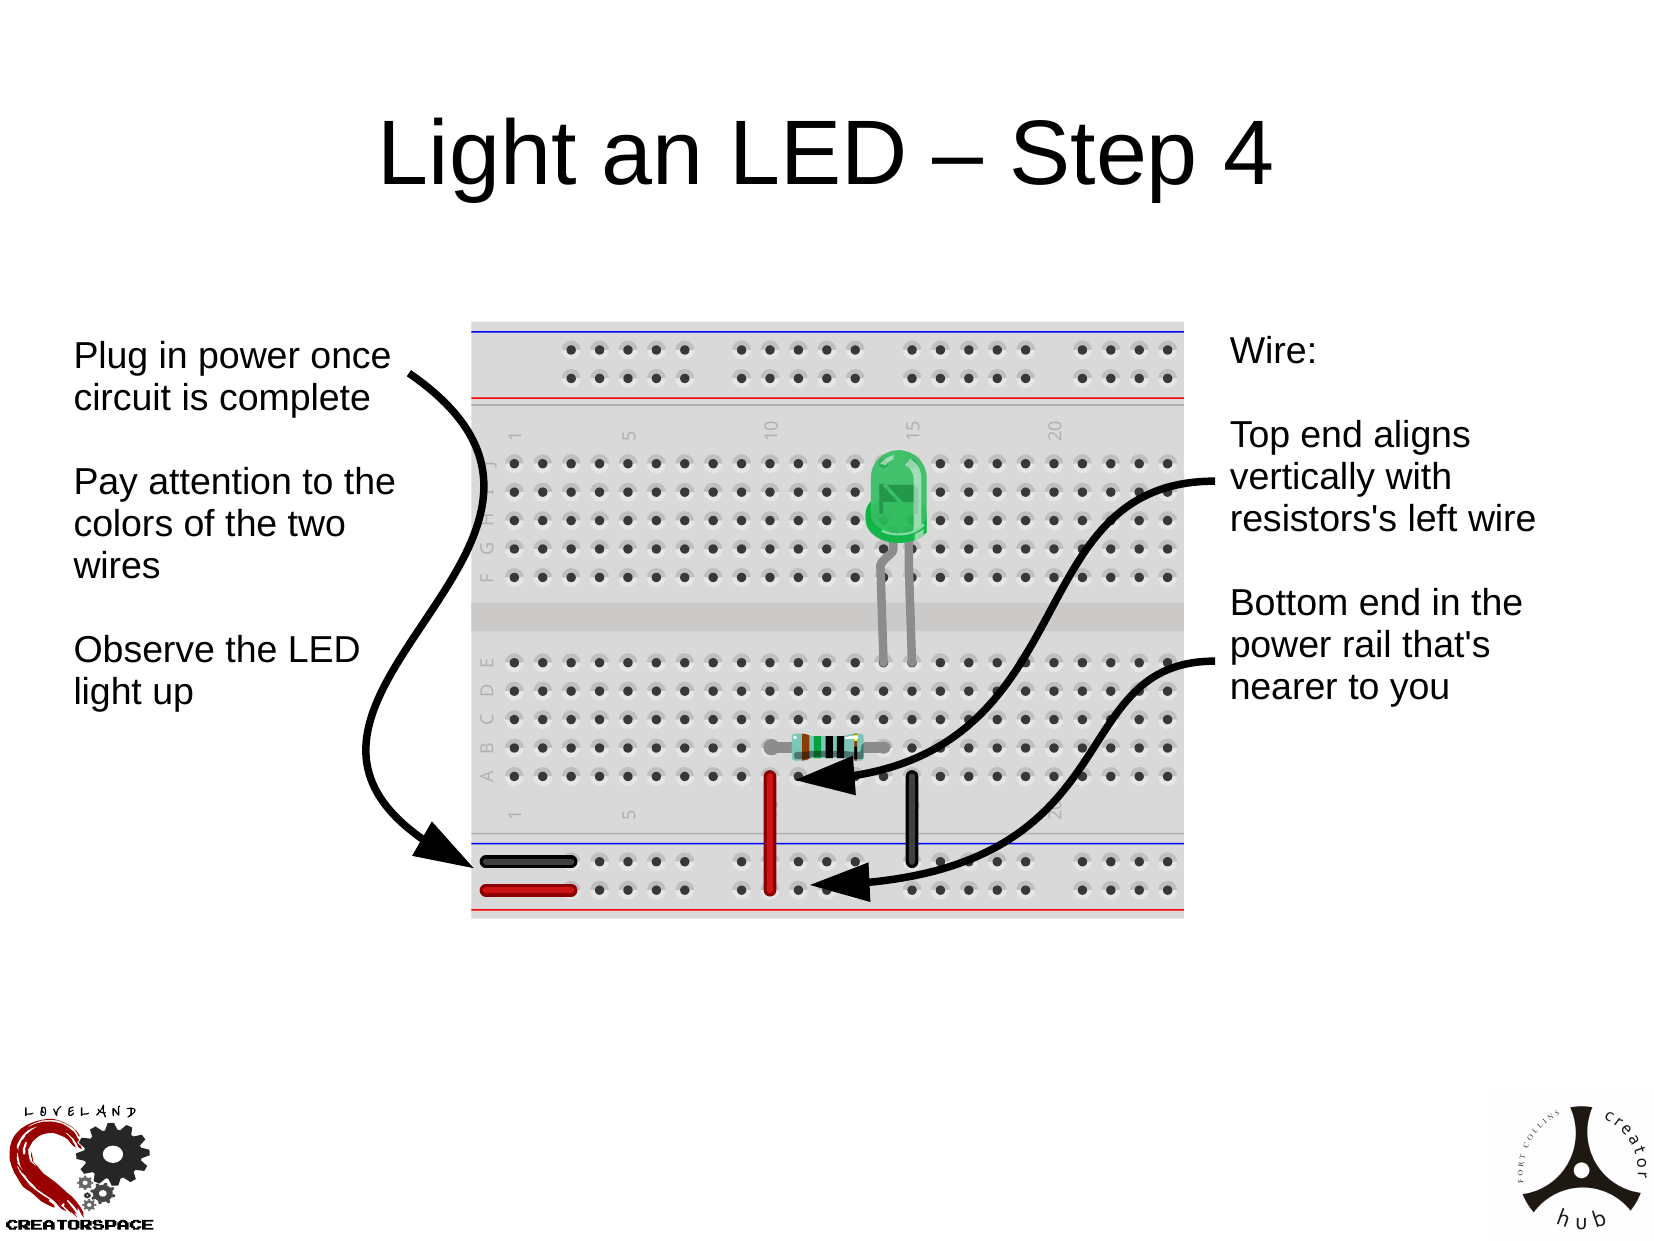

# Light an LED – Step 4
Wire:
Top end aligns vertically with resistors's left wire
Bottom end in the power rail that's nearer to you
Plug in power once circuit is complete
Pay attention to the colors of the two wires
Observe the LED light up